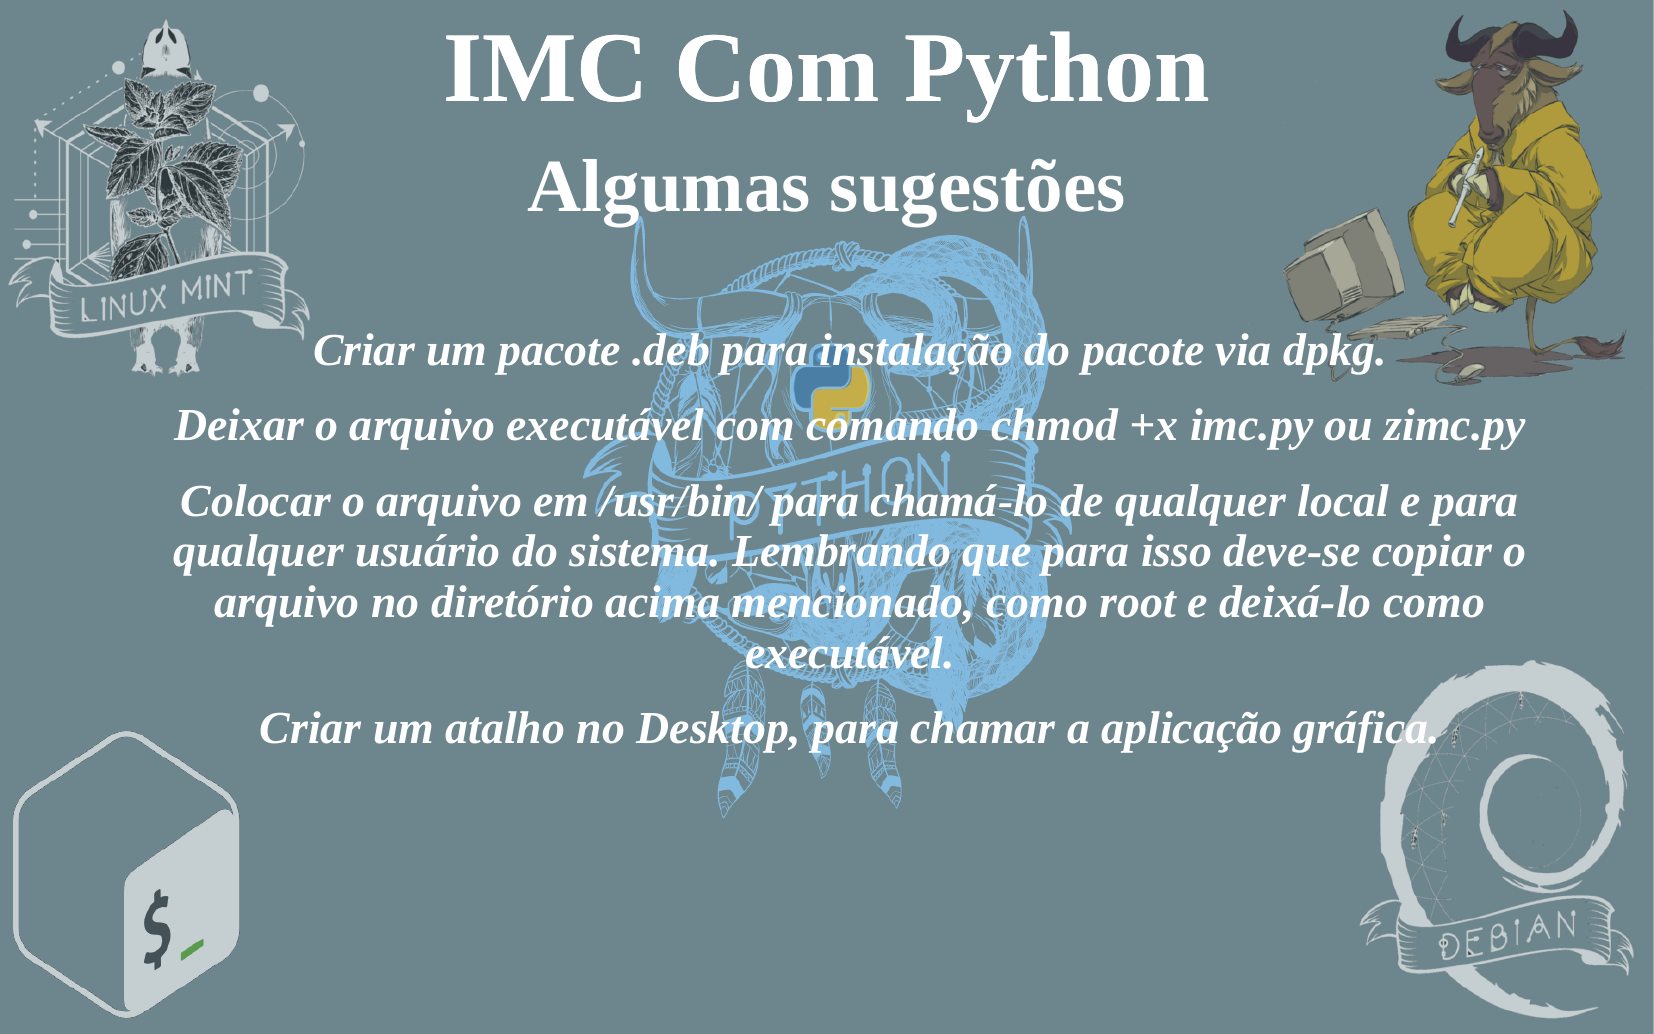

IMC Com Python
IMC Com Python
Algumas sugestões
# Criar um pacote .deb para instalação do pacote via dpkg.
Deixar o arquivo executável com comando chmod +x imc.py ou zimc.py
Colocar o arquivo em /usr/bin/ para chamá-lo de qualquer local e para qualquer usuário do sistema. Lembrando que para isso deve-se copiar o arquivo no diretório acima mencionado, como root e deixá-lo como executável.
Criar um atalho no Desktop, para chamar a aplicação gráfica.